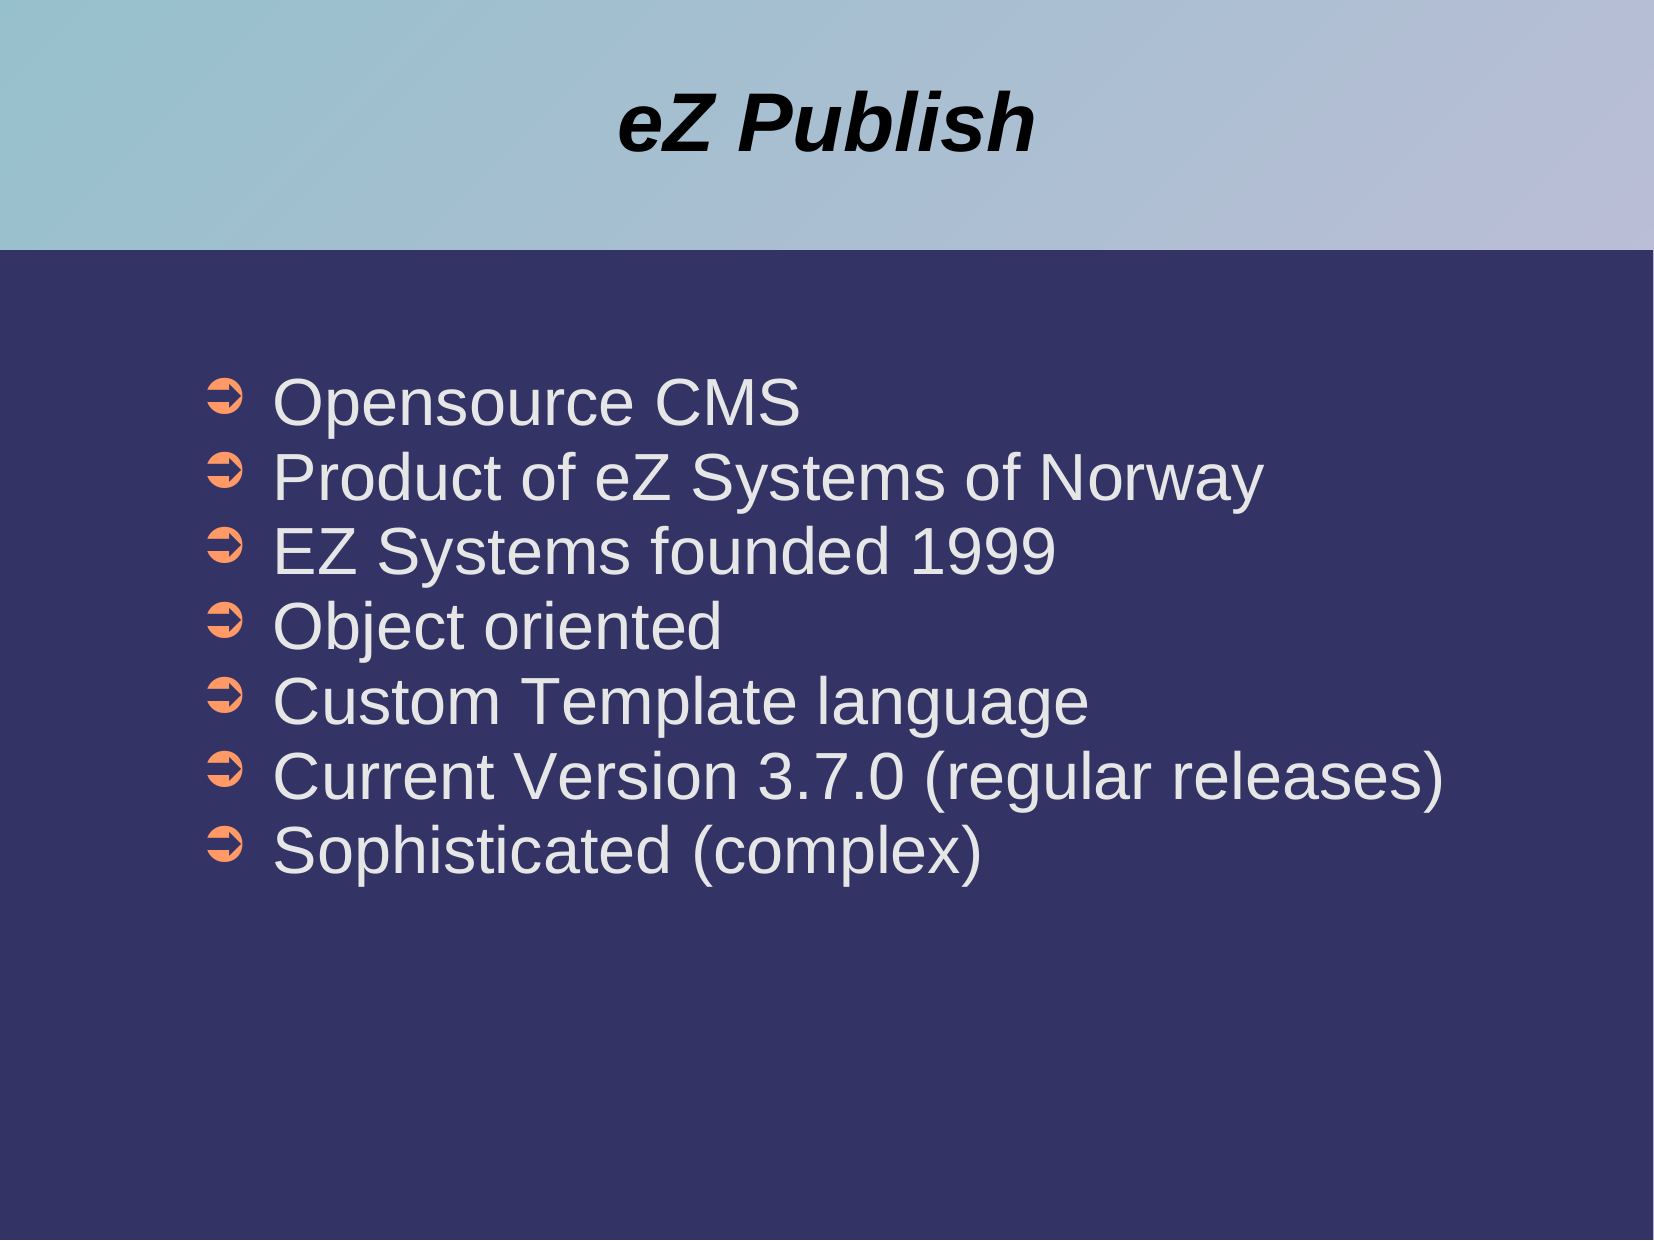

# eZ Publish
Opensource CMS
Product of eZ Systems of Norway
EZ Systems founded 1999
Object oriented
Custom Template language
Current Version 3.7.0 (regular releases)
Sophisticated (complex)